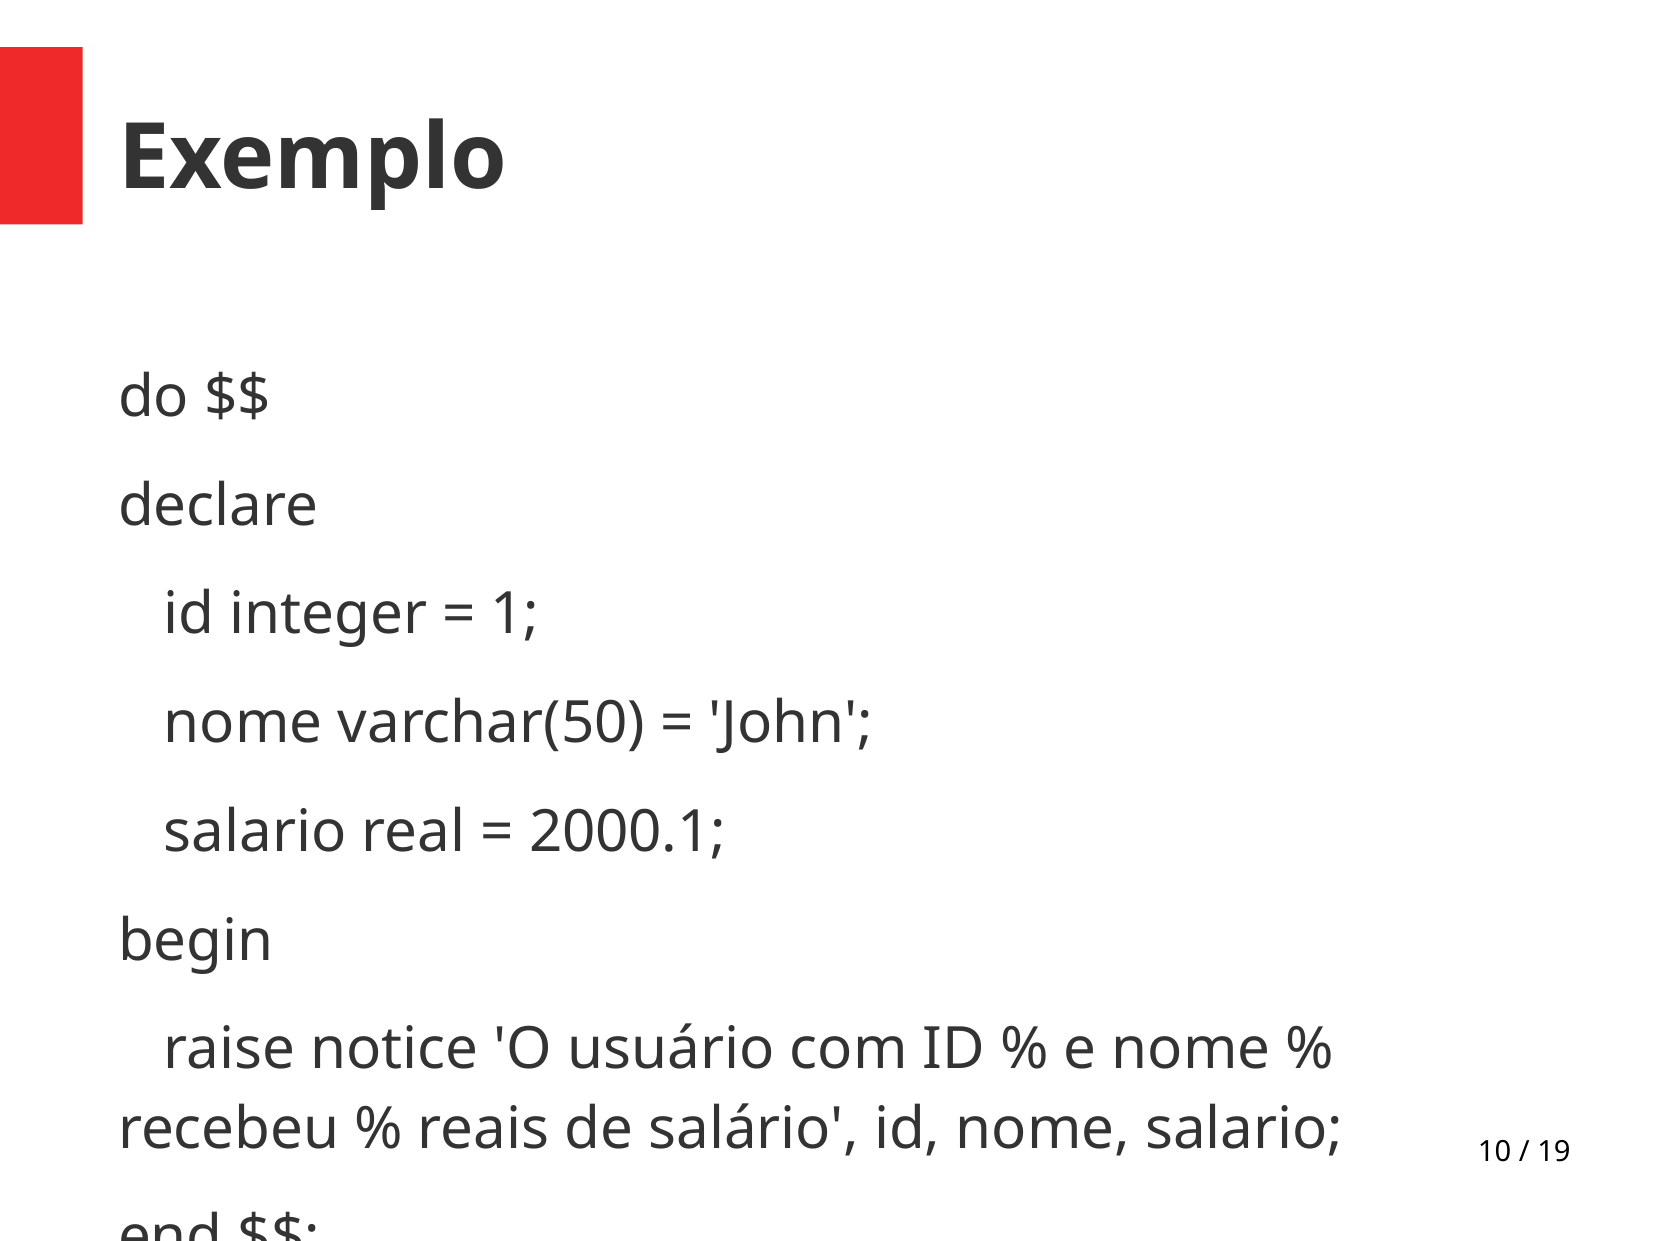

# Exemplo
do $$
declare
 id integer = 1;
 nome varchar(50) = 'John';
 salario real = 2000.1;
begin
 raise notice 'O usuário com ID % e nome % recebeu % reais de salário', id, nome, salario;
end $$;
10